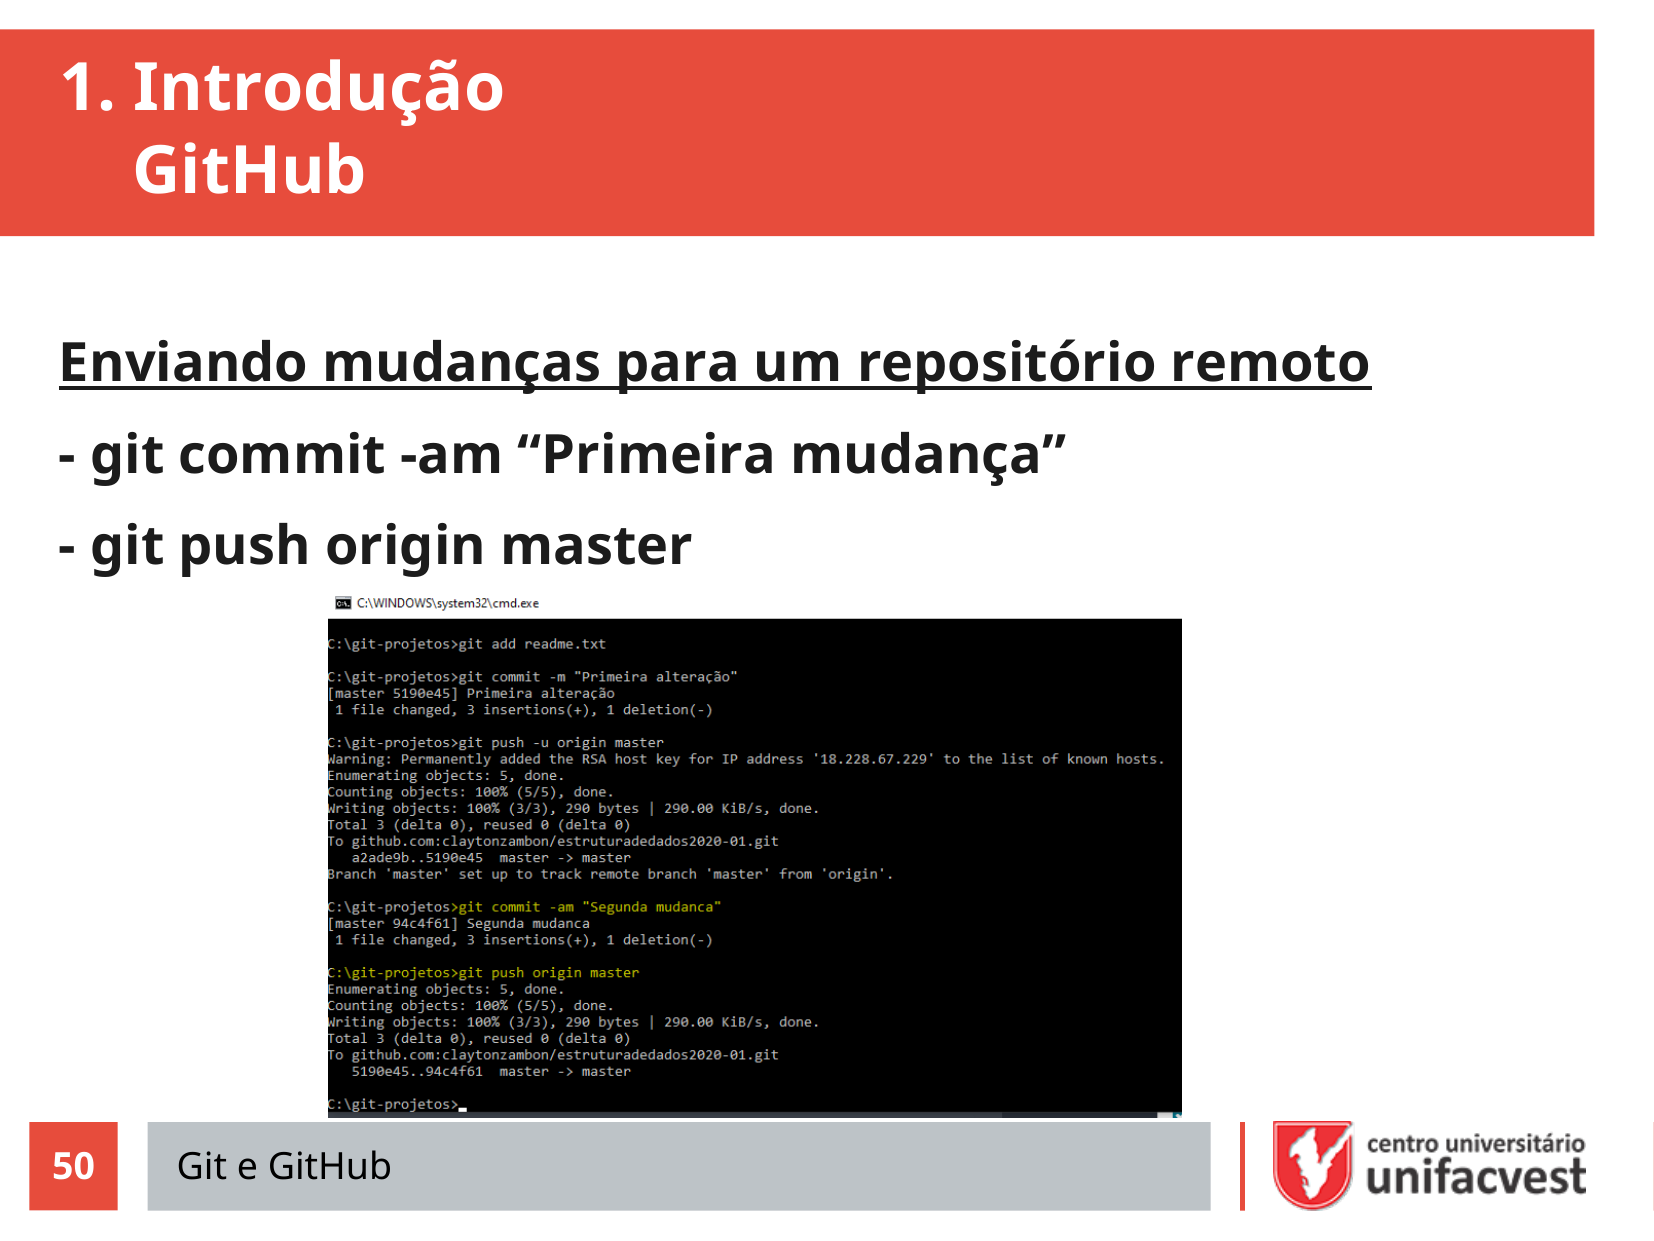

# 1. Introdução GitHub
Enviando mudanças para um repositório remoto
- git commit -am “Primeira mudança”
- git push origin master
50
Git e GitHub